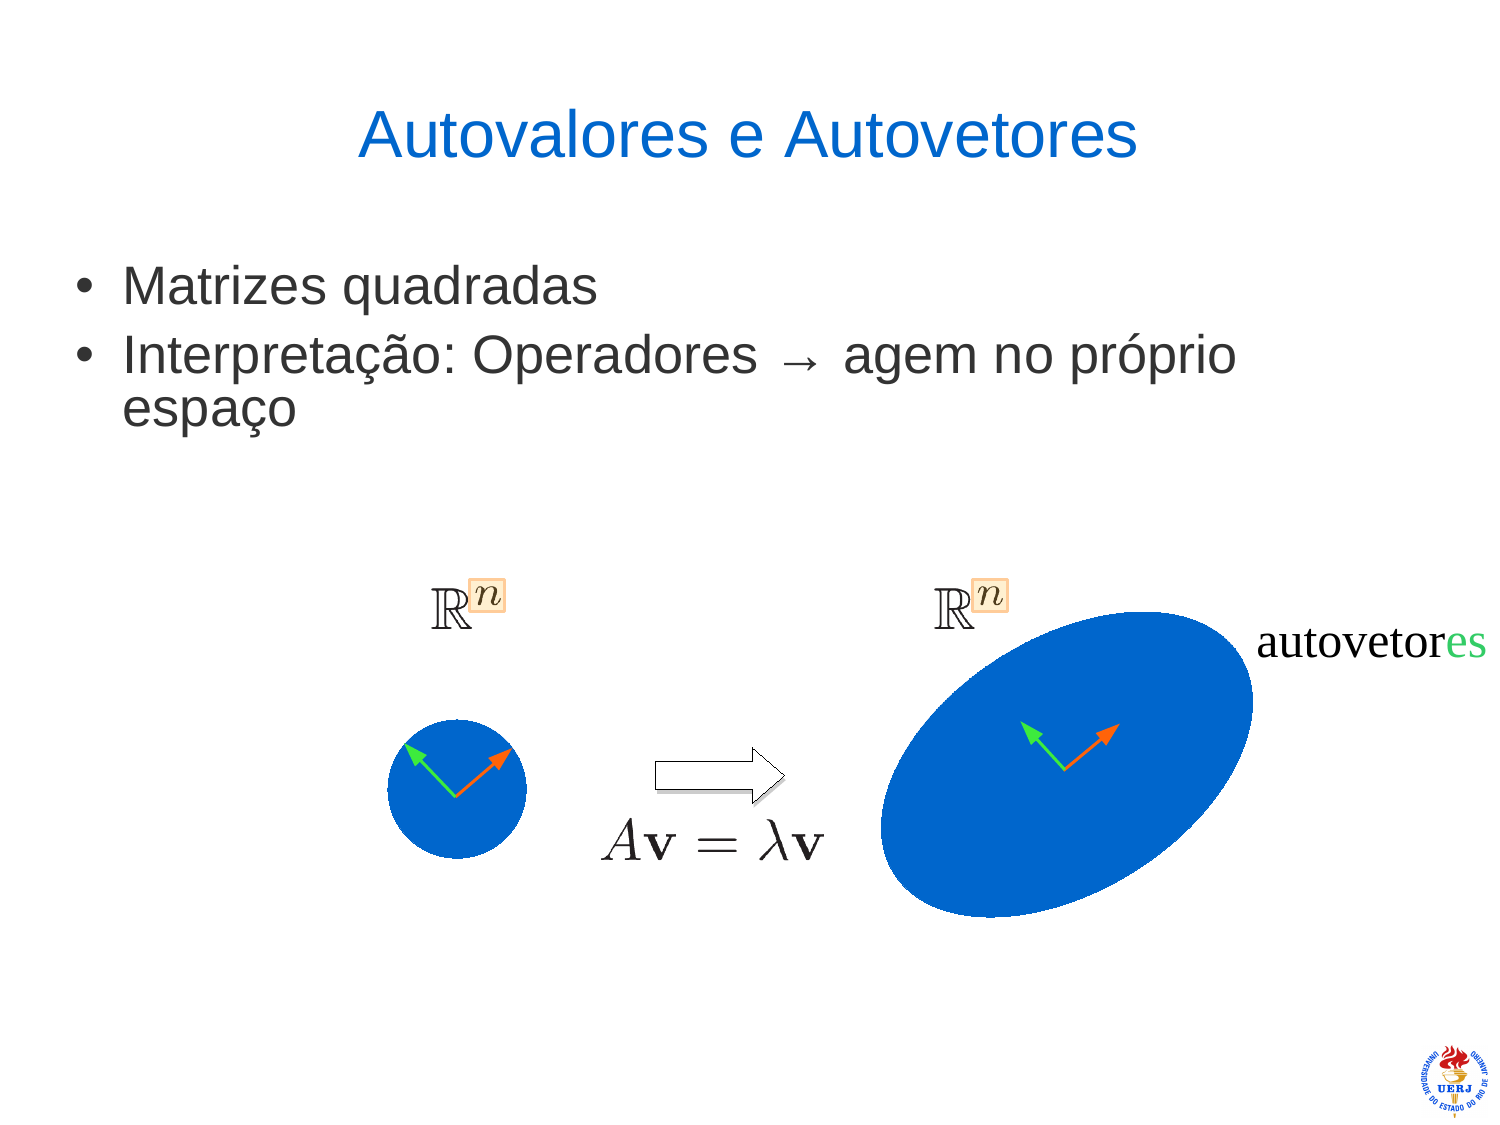

# Autovalores e Autovetores
Matrizes quadradas
Interpretação: Operadores → agem no próprio espaço
autovetores